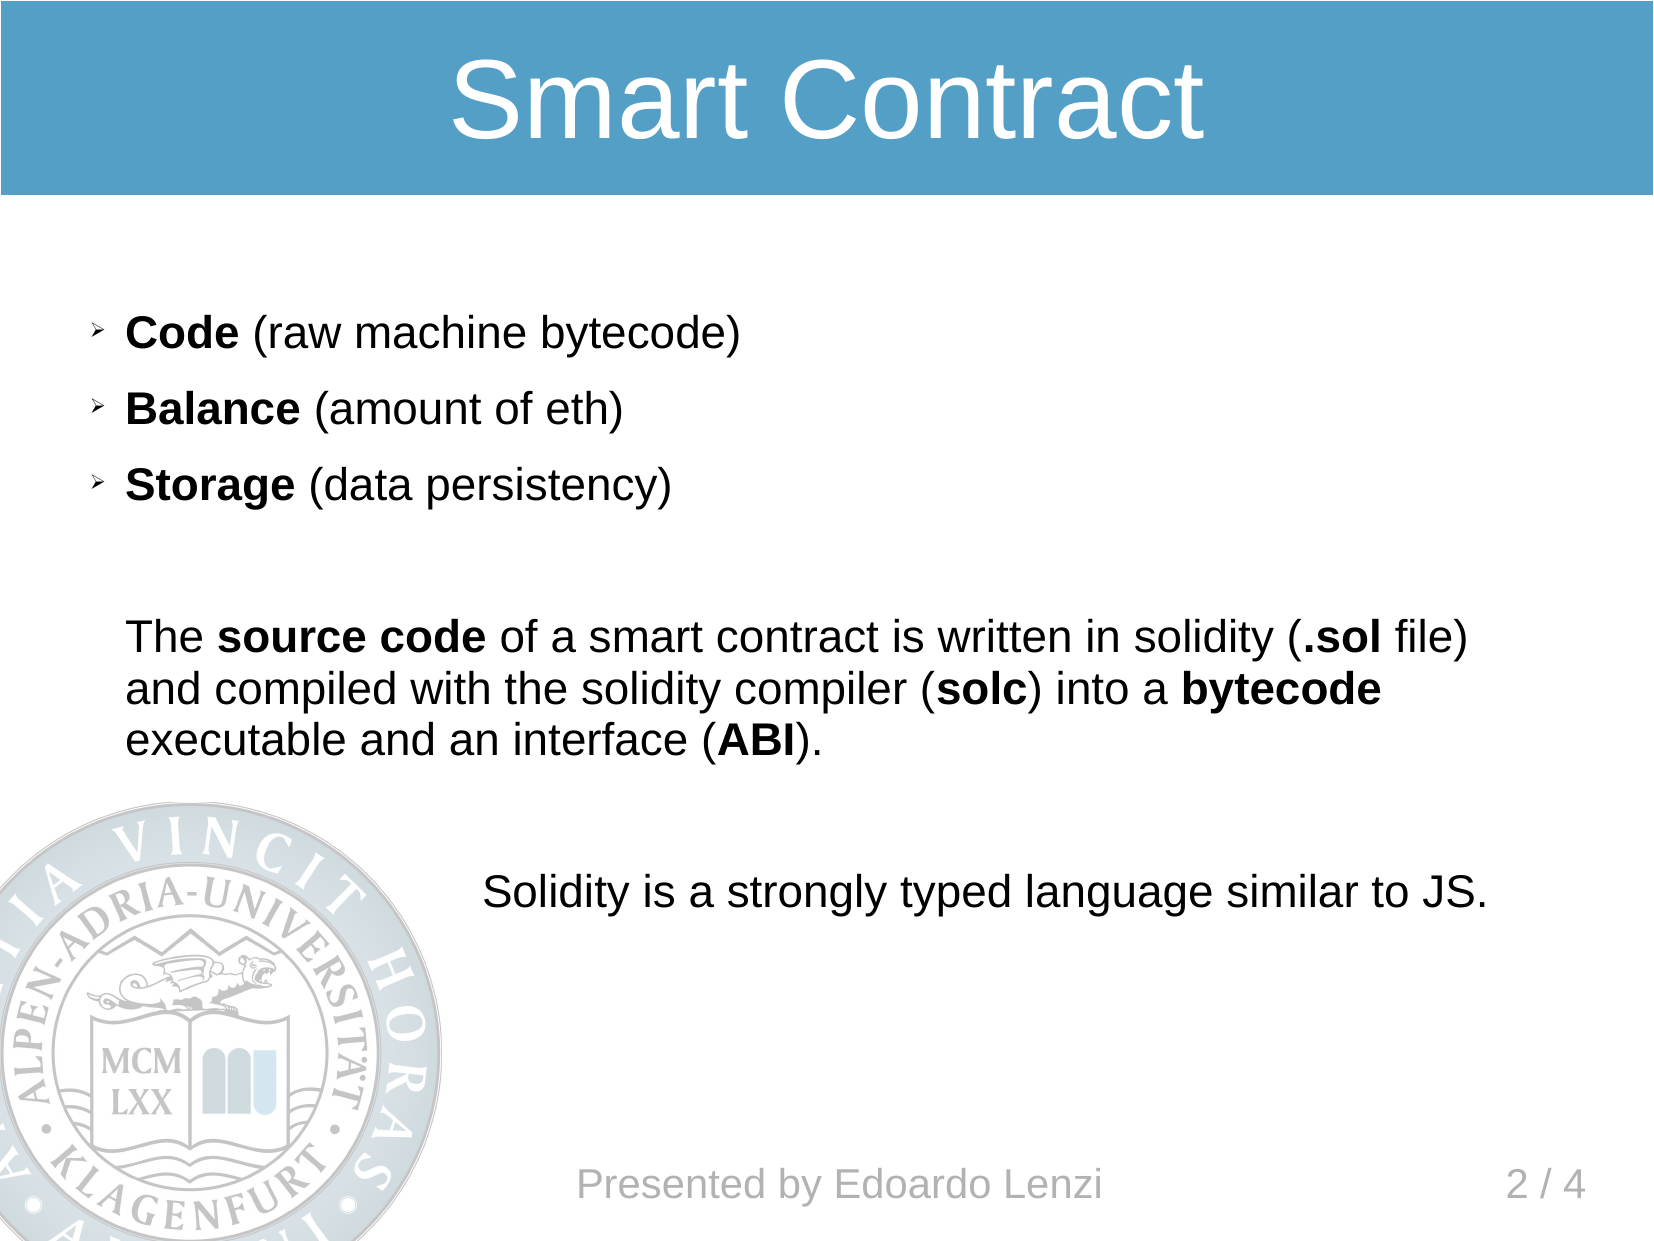

Smart Contract
Code (raw machine bytecode)
Balance (amount of eth)
Storage (data persistency)
The source code of a smart contract is written in solidity (.sol file) and compiled with the solidity compiler (solc) into a bytecode executable and an interface (ABI).
 Solidity is a strongly typed language similar to JS.
# Presented by Edoardo Lenzi 2 / 4